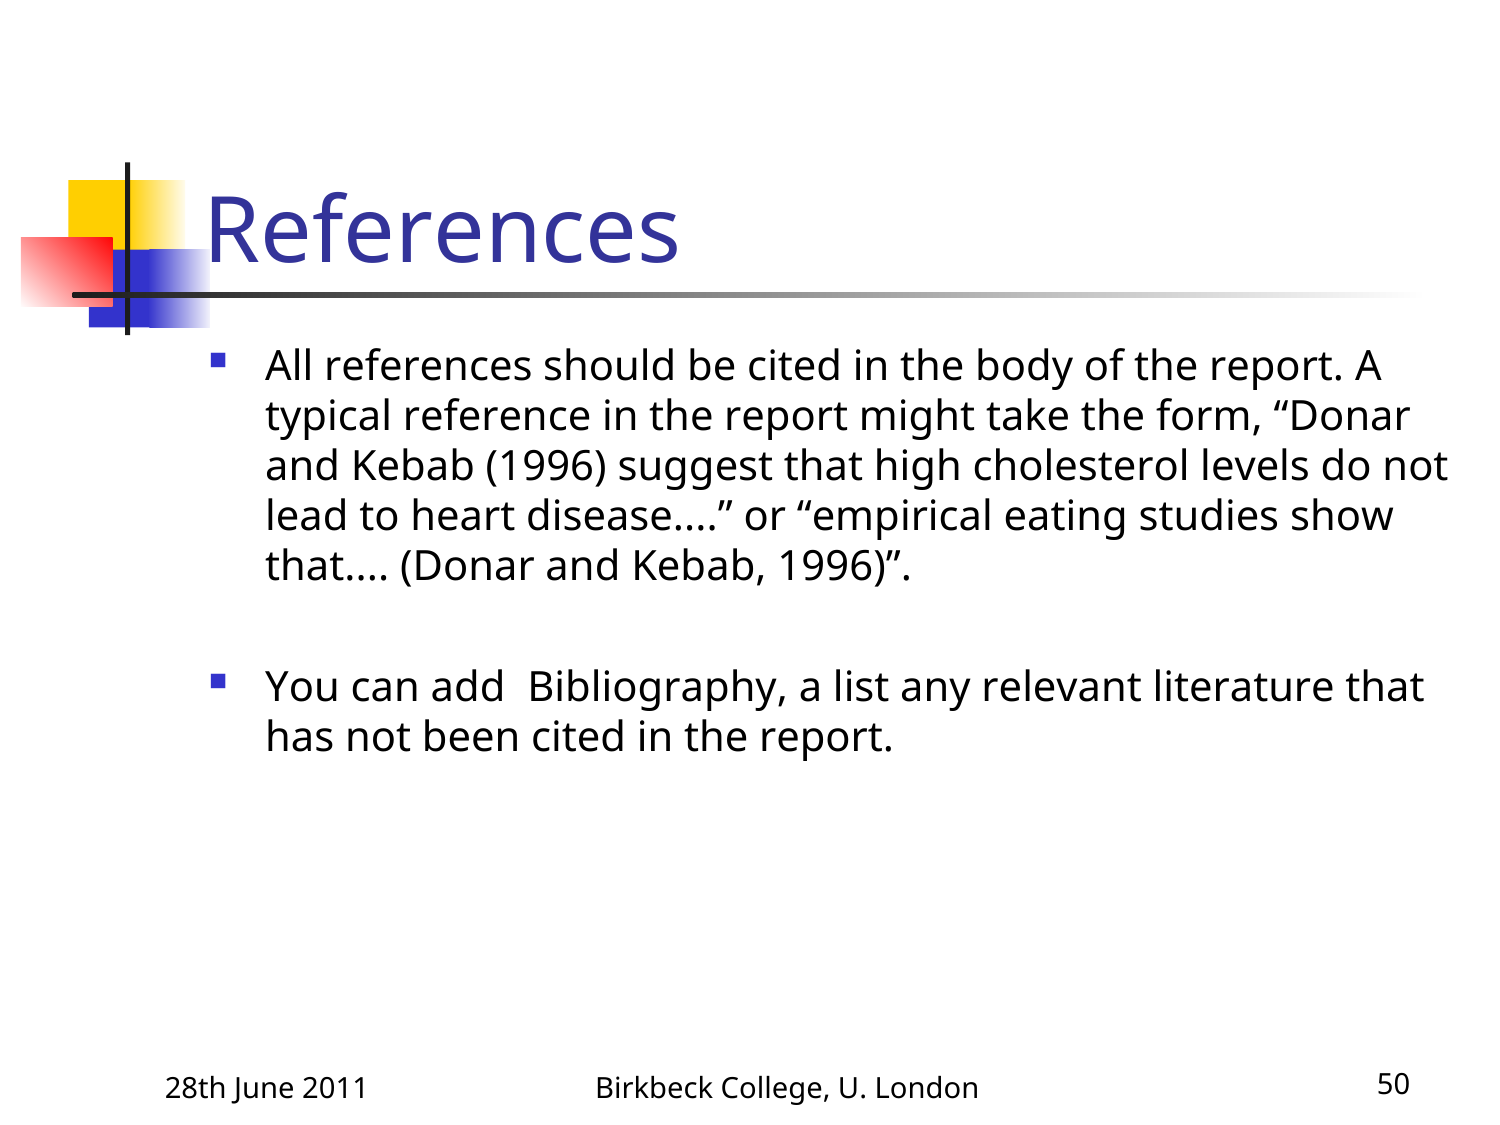

# References
All references should be cited in the body of the report. A typical reference in the report might take the form, “Donar and Kebab (1996) suggest that high cholesterol levels do not lead to heart disease....” or “empirical eating studies show that.... (Donar and Kebab, 1996)”.
You can add Bibliography, a list any relevant literature that has not been cited in the report.
28th June 2011
Birkbeck College, U. London